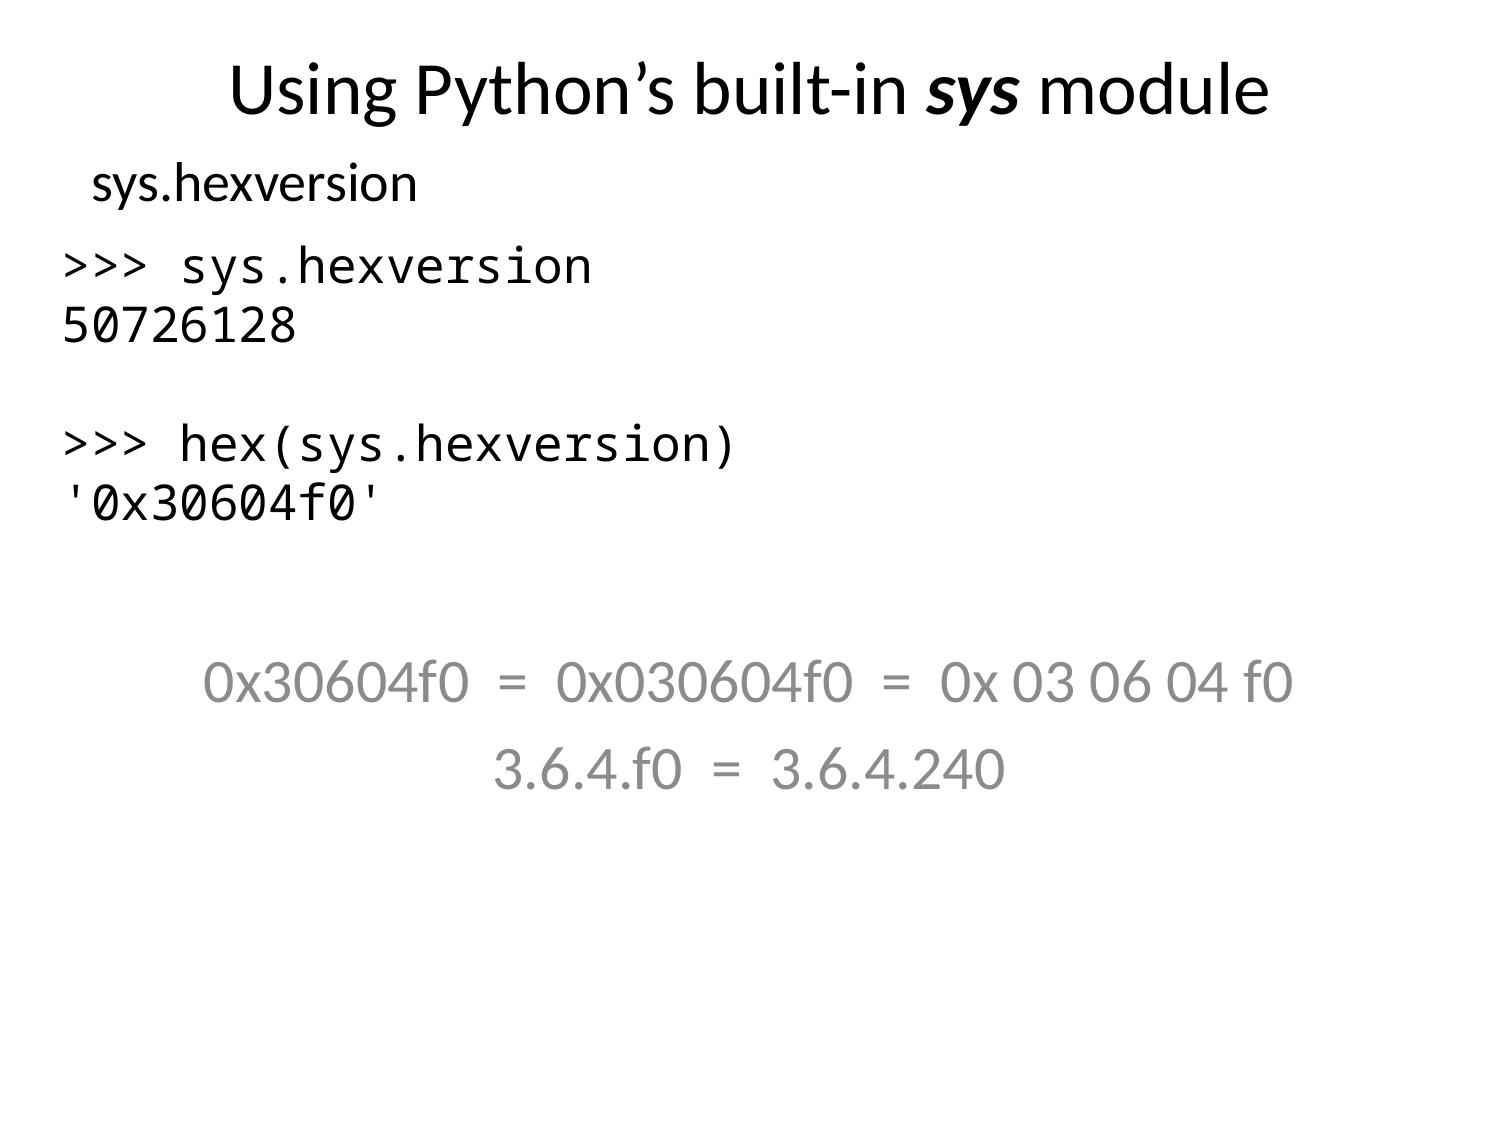

Using Python’s built-in sys module
sys.hexversion
>>> sys.hexversion
50726128
>>> hex(sys.hexversion)
'0x30604f0'
# 0x30604f0 = 0x030604f0 = 0x 03 06 04 f0
3.6.4.f0 = 3.6.4.240